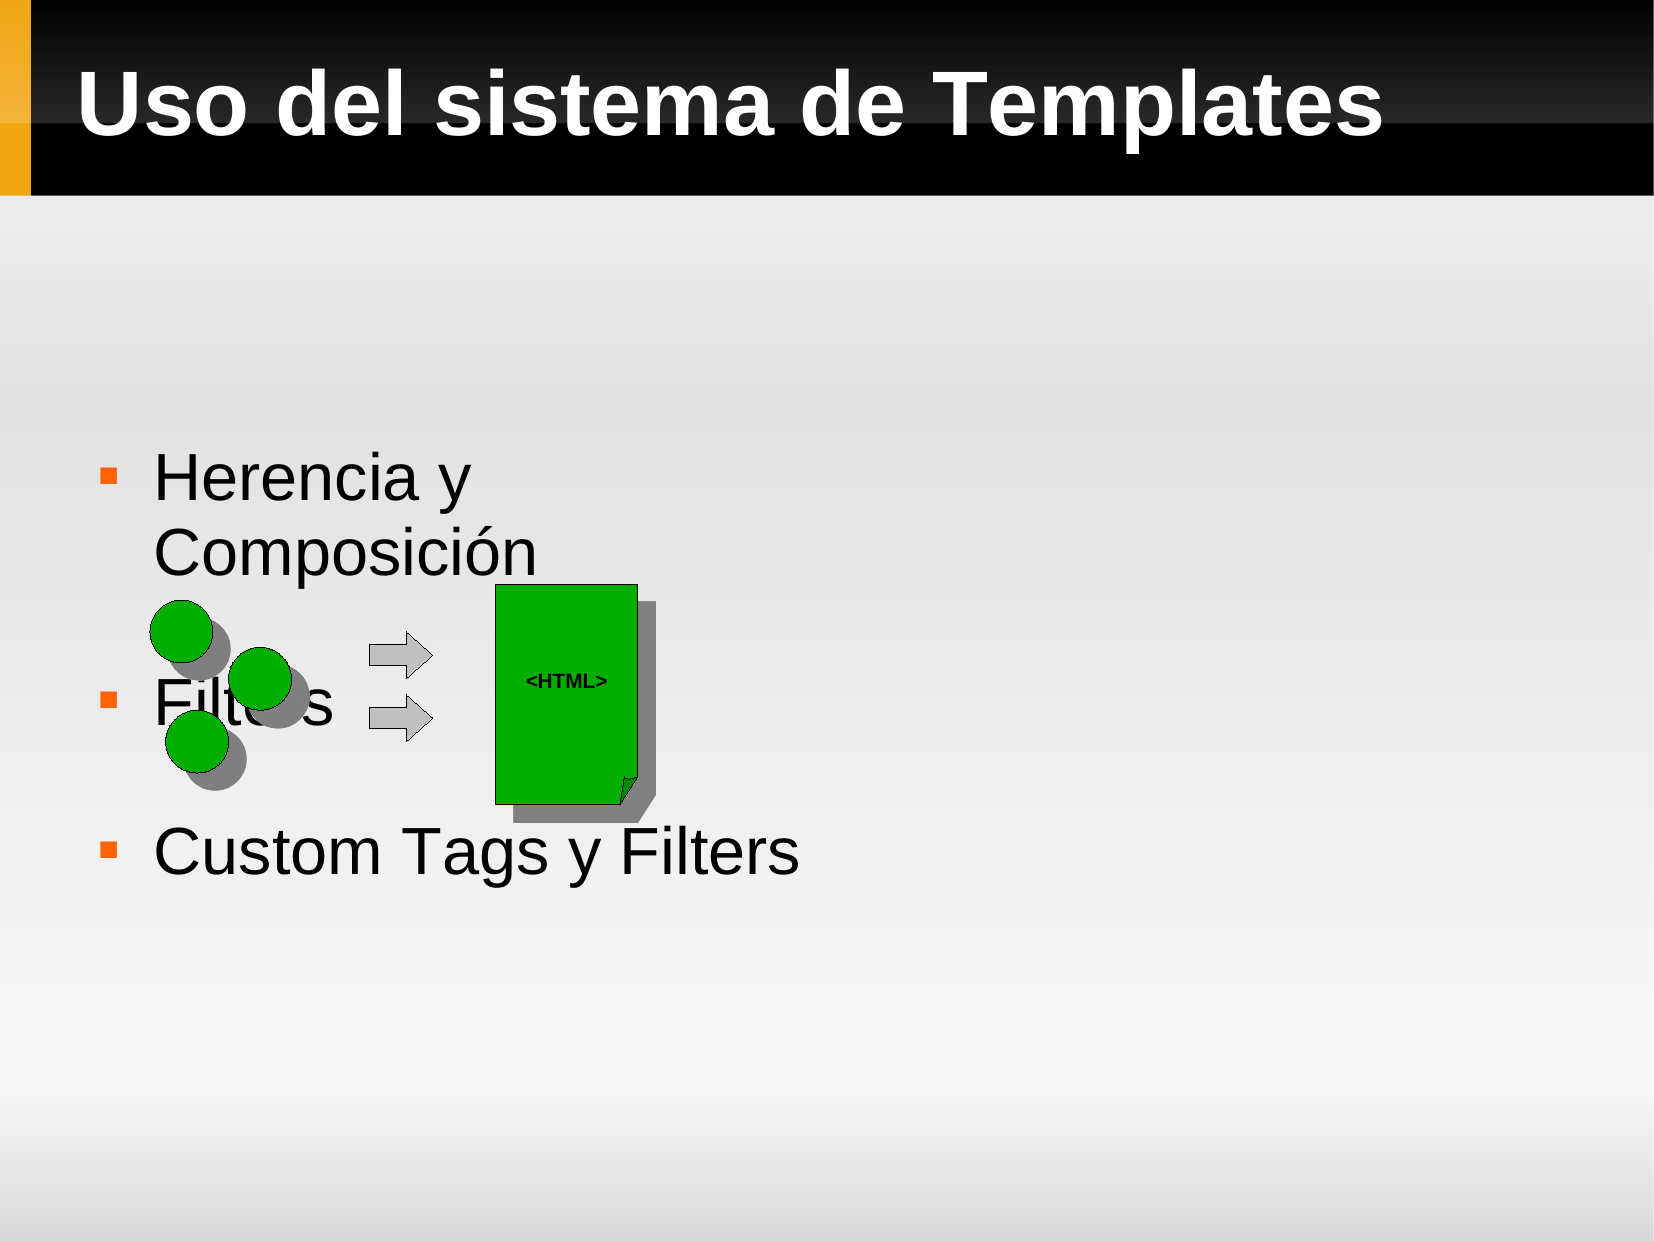

# Uso del sistema de Templates
Herencia y Composición
Filters
Custom Tags y Filters
<HTML>